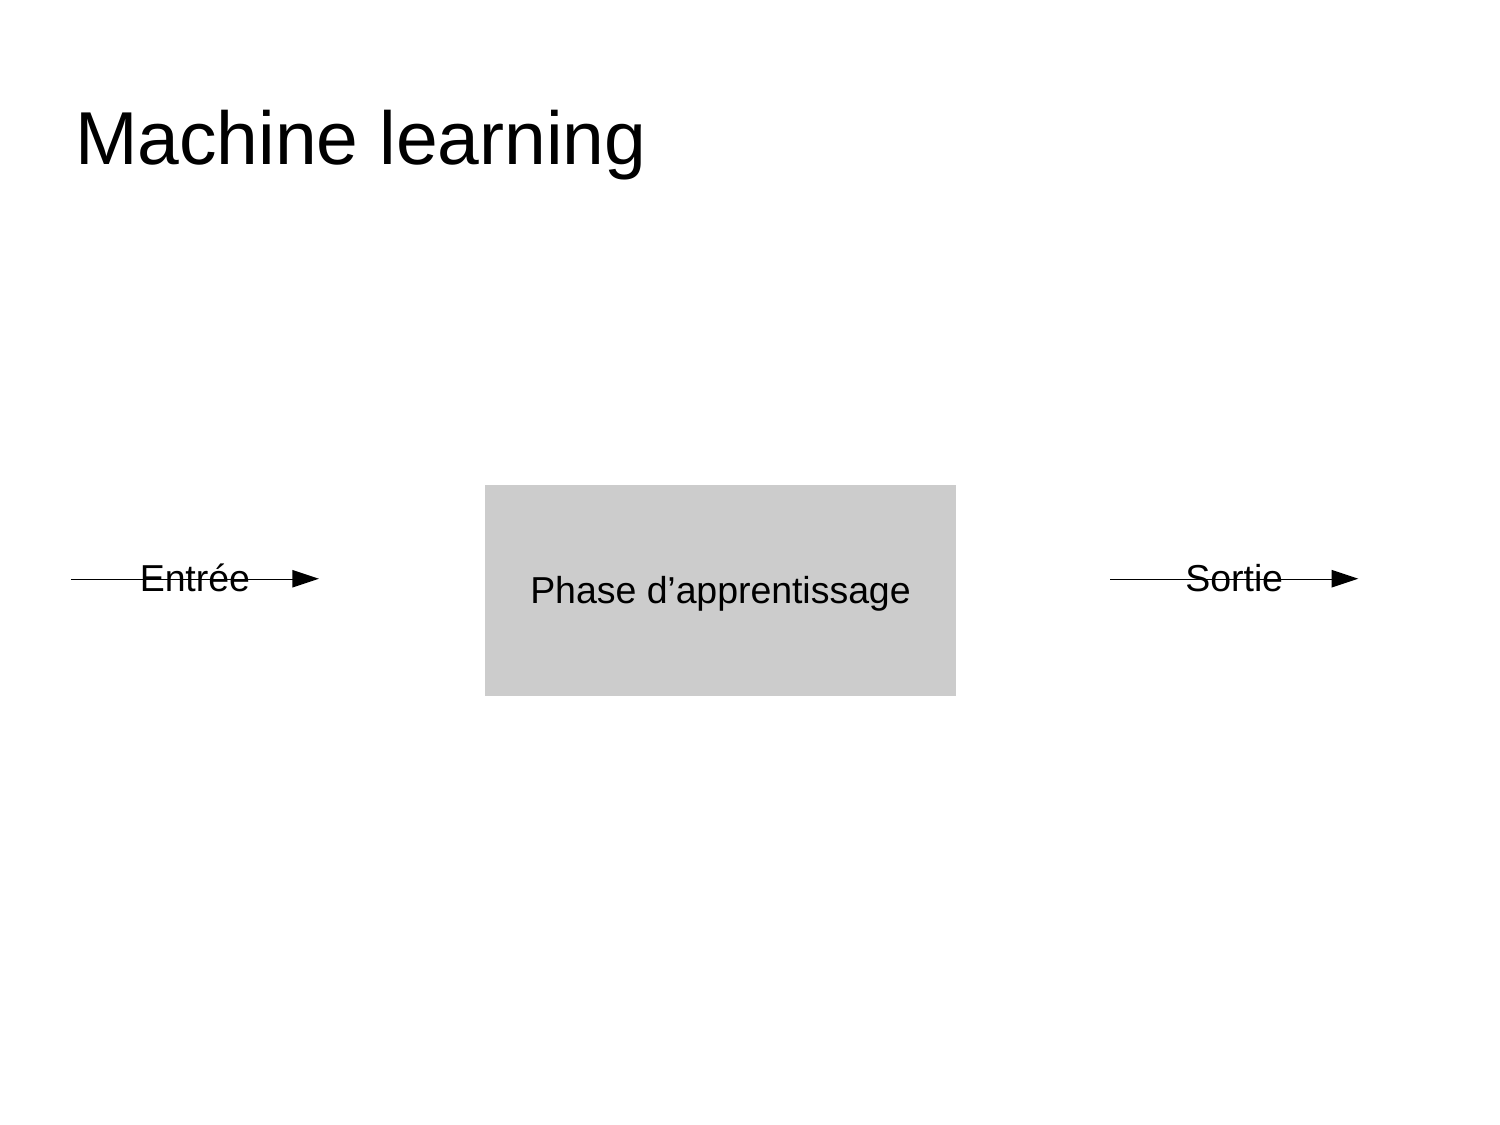

# Machine learning
Phase d’apprentissage
Entrée
Sortie